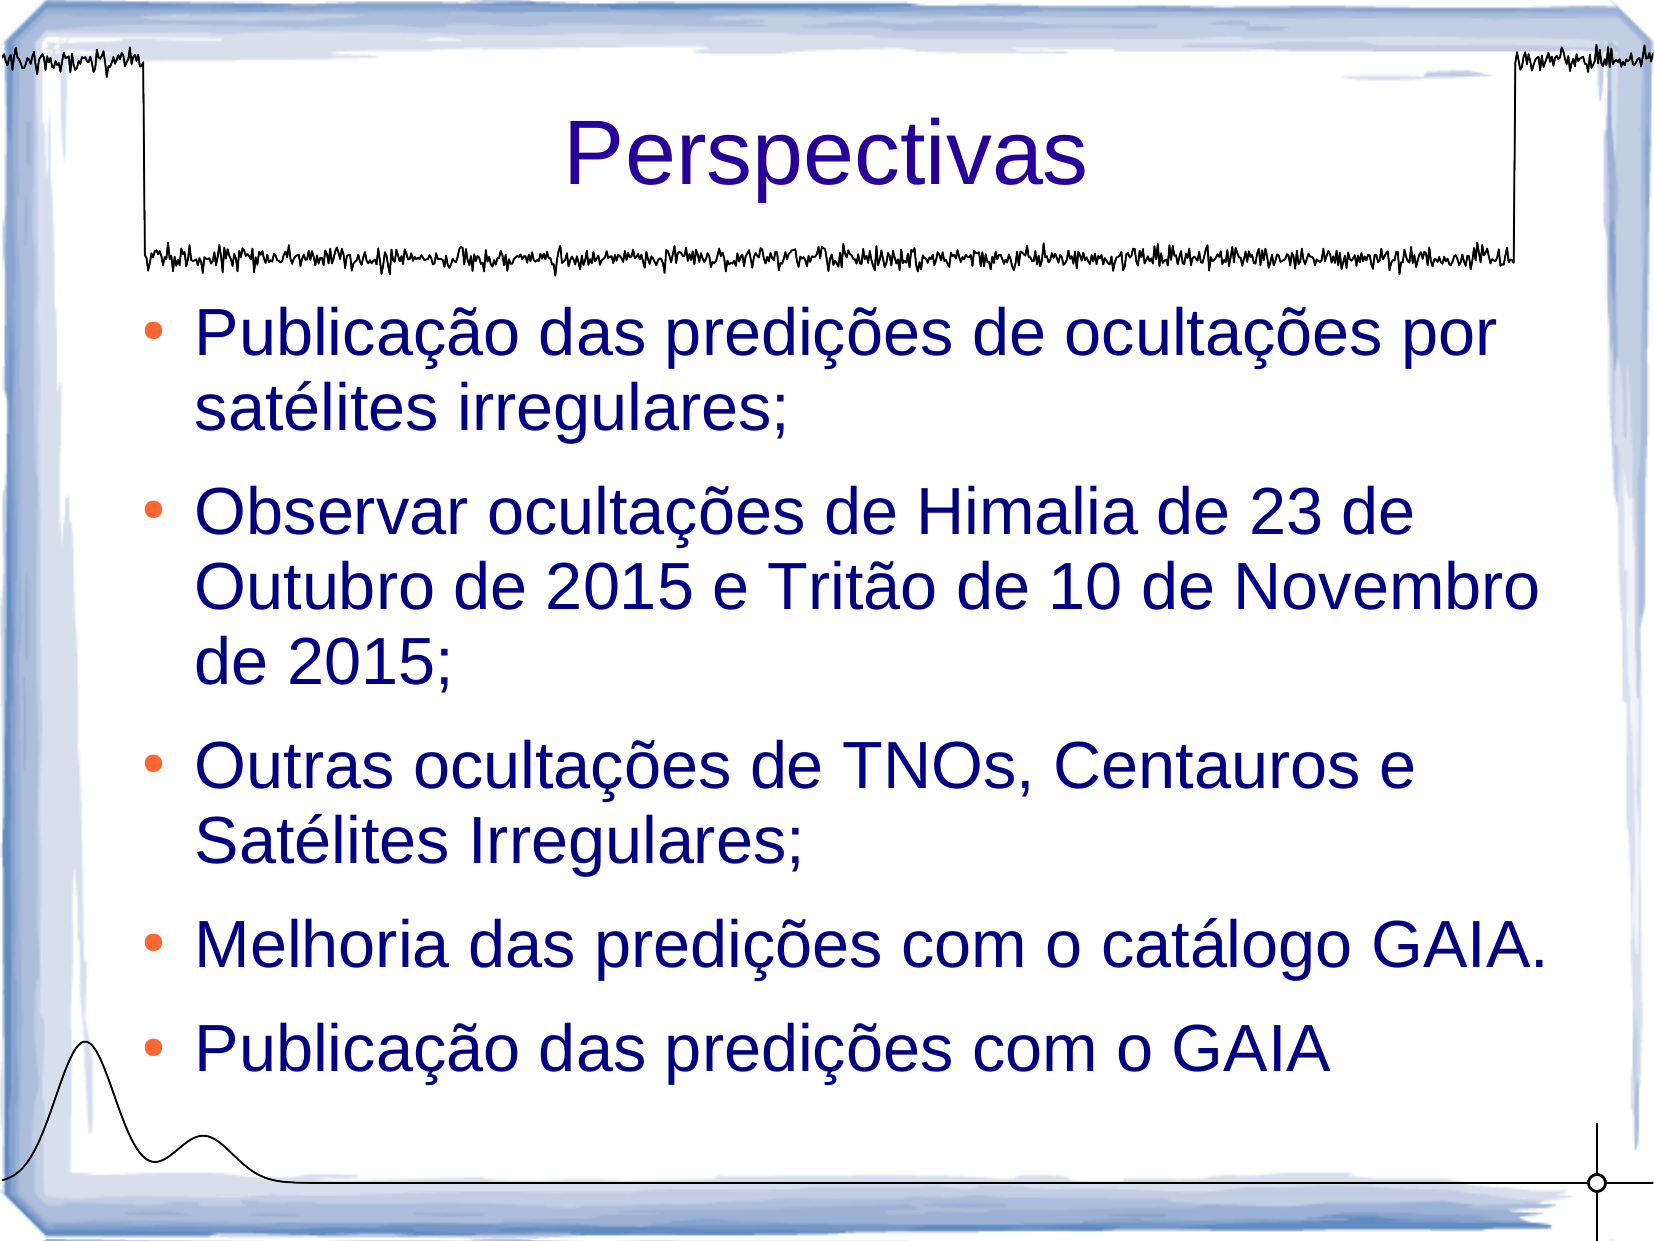

# Perspectivas
Publicação das predições de ocultações por satélites irregulares;
Observar ocultações de Himalia de 23 de Outubro de 2015 e Tritão de 10 de Novembro de 2015;
Outras ocultações de TNOs, Centauros e Satélites Irregulares;
Melhoria das predições com o catálogo GAIA.
Publicação das predições com o GAIA